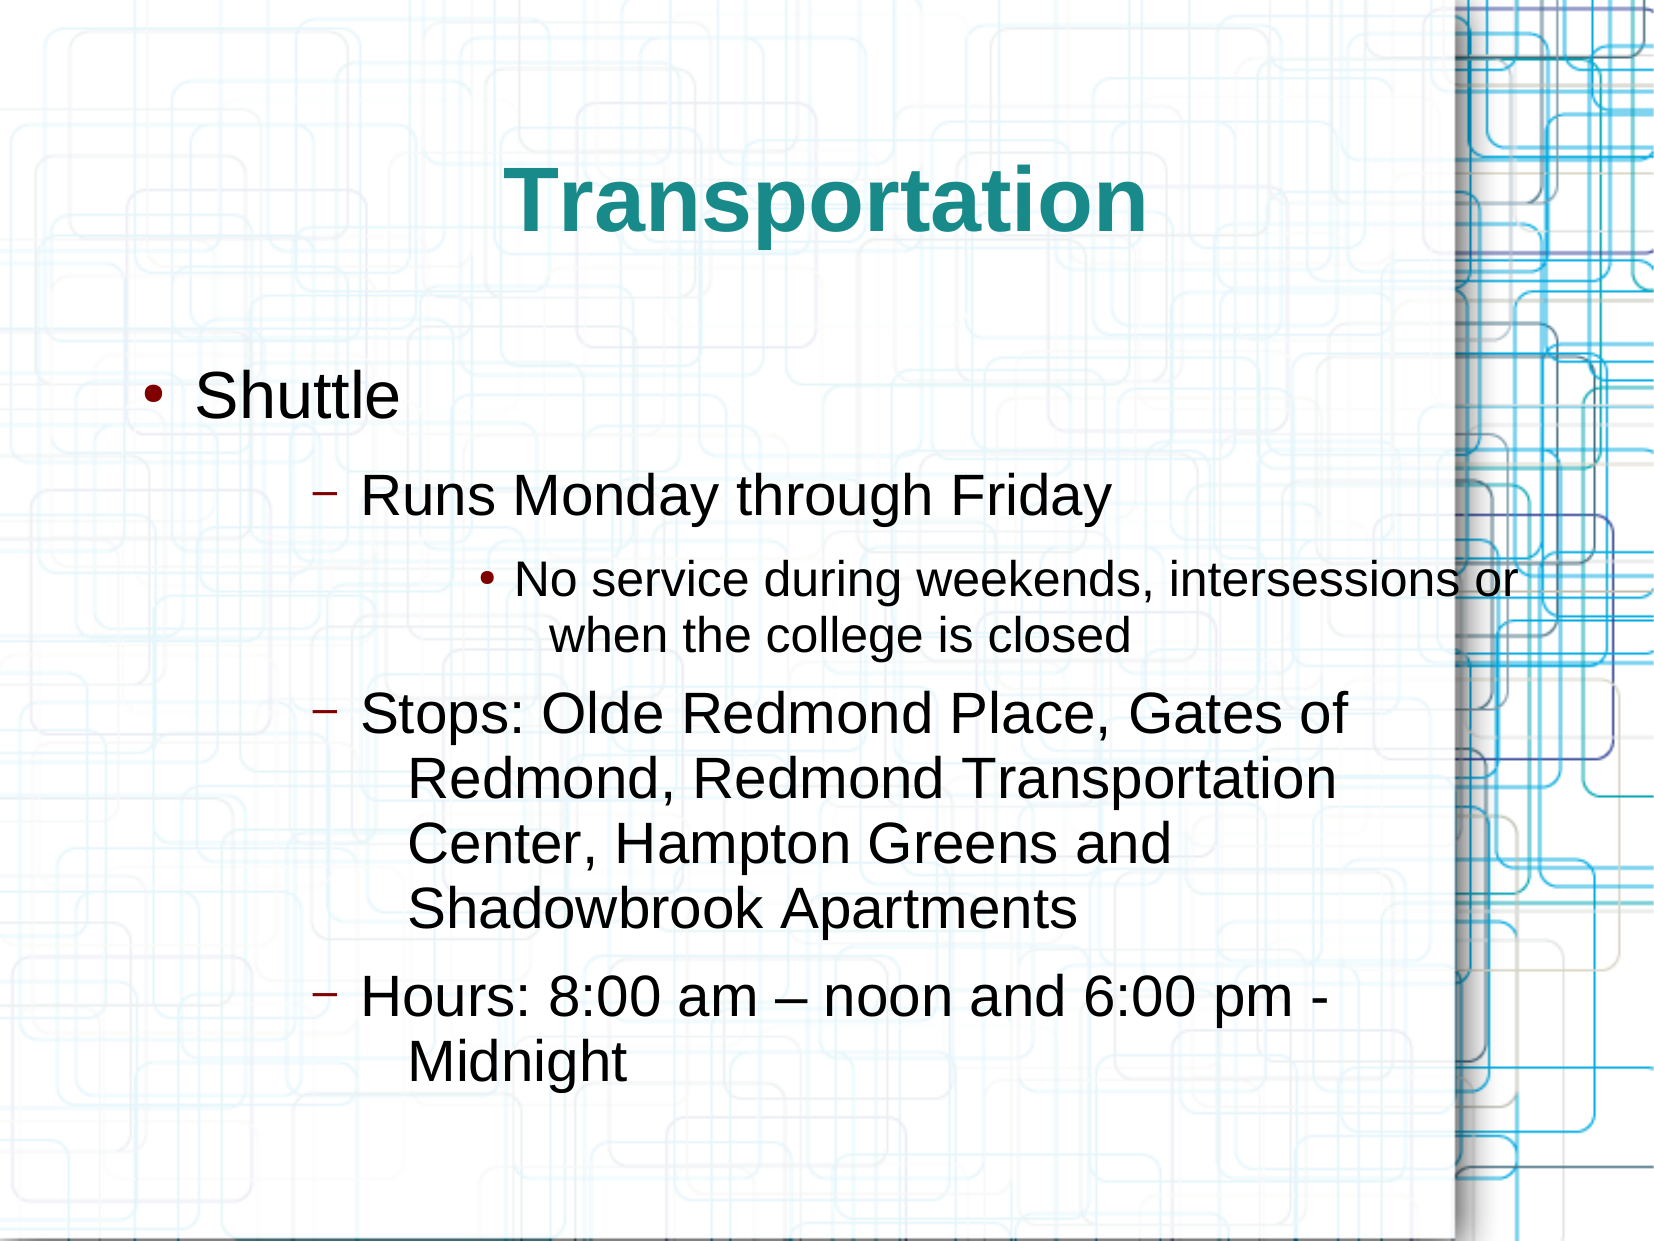

# Transportation
Shuttle
Runs Monday through Friday
No service during weekends, intersessions or when the college is closed
Stops: Olde Redmond Place, Gates of Redmond, Redmond Transportation Center, Hampton Greens and Shadowbrook Apartments
Hours: 8:00 am – noon and 6:00 pm - Midnight